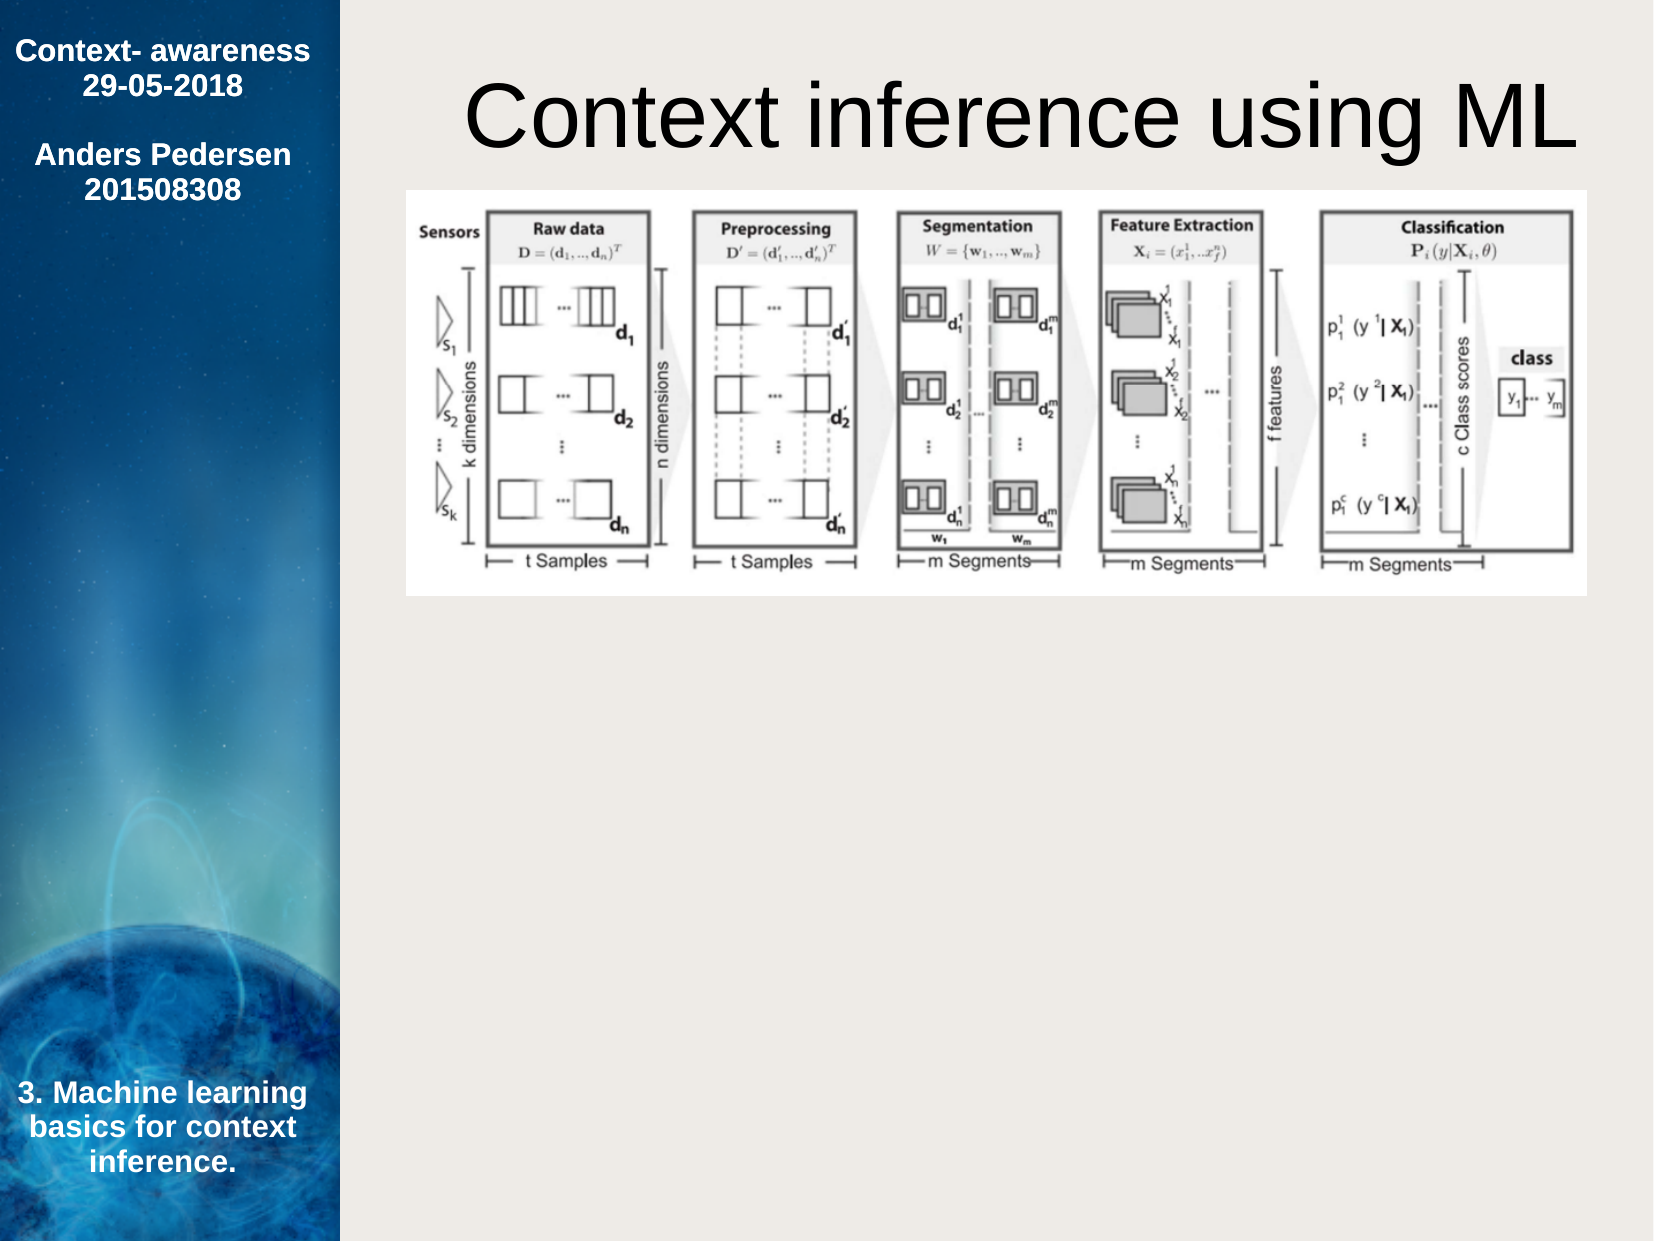

Context- awareness
29-05-2018
Anders Pedersen
201508308
Context- awareness
29-05-2018
Anders Pedersen
201508308
3. Machine learning basics for context inference.
# Agenda
Context inference using ML